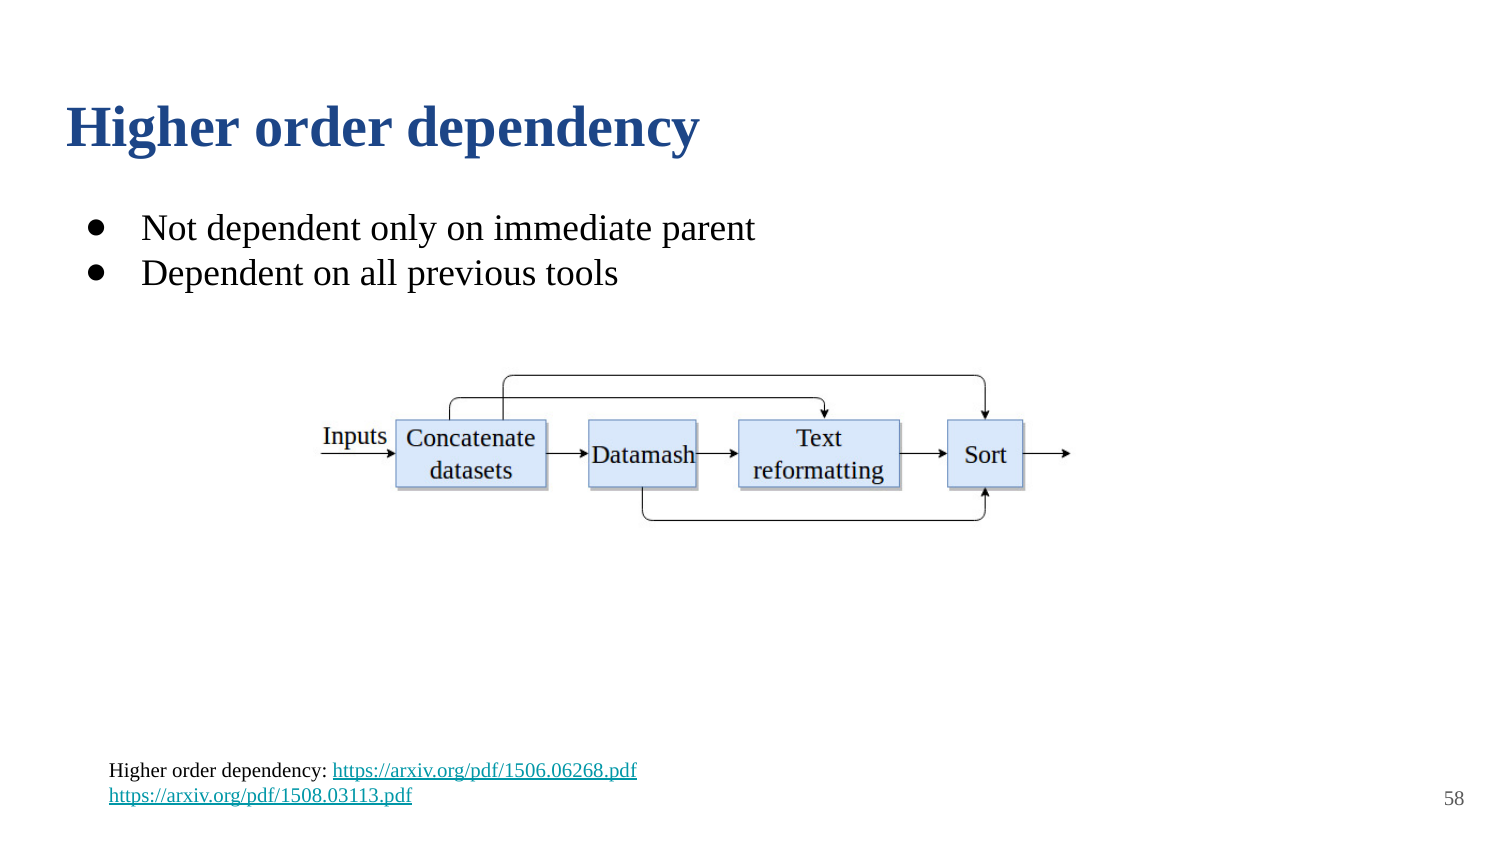

# Higher order dependency
Not dependent only on immediate parent
Dependent on all previous tools
Higher order dependency: https://arxiv.org/pdf/1506.06268.pdf
https://arxiv.org/pdf/1508.03113.pdf